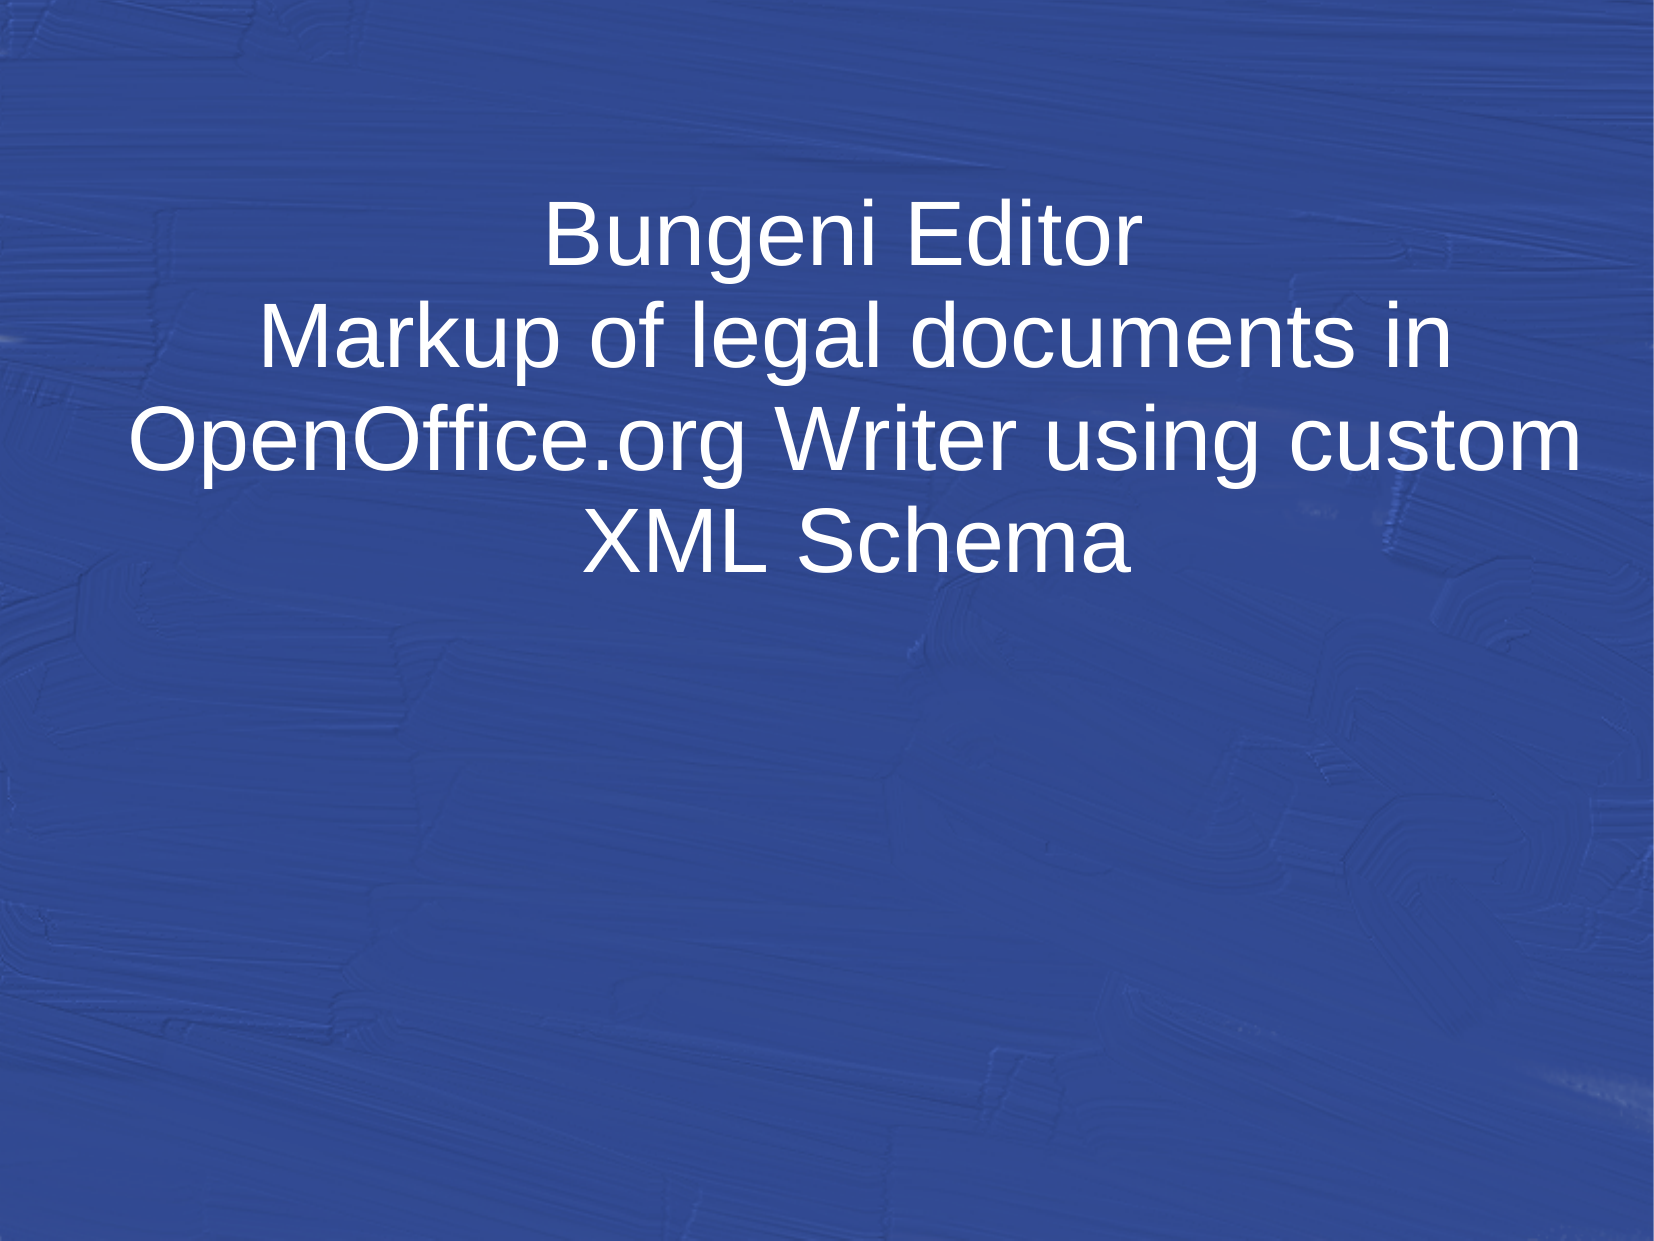

# Bungeni Editor Markup of legal documents in OpenOffice.org Writer using custom XML Schema